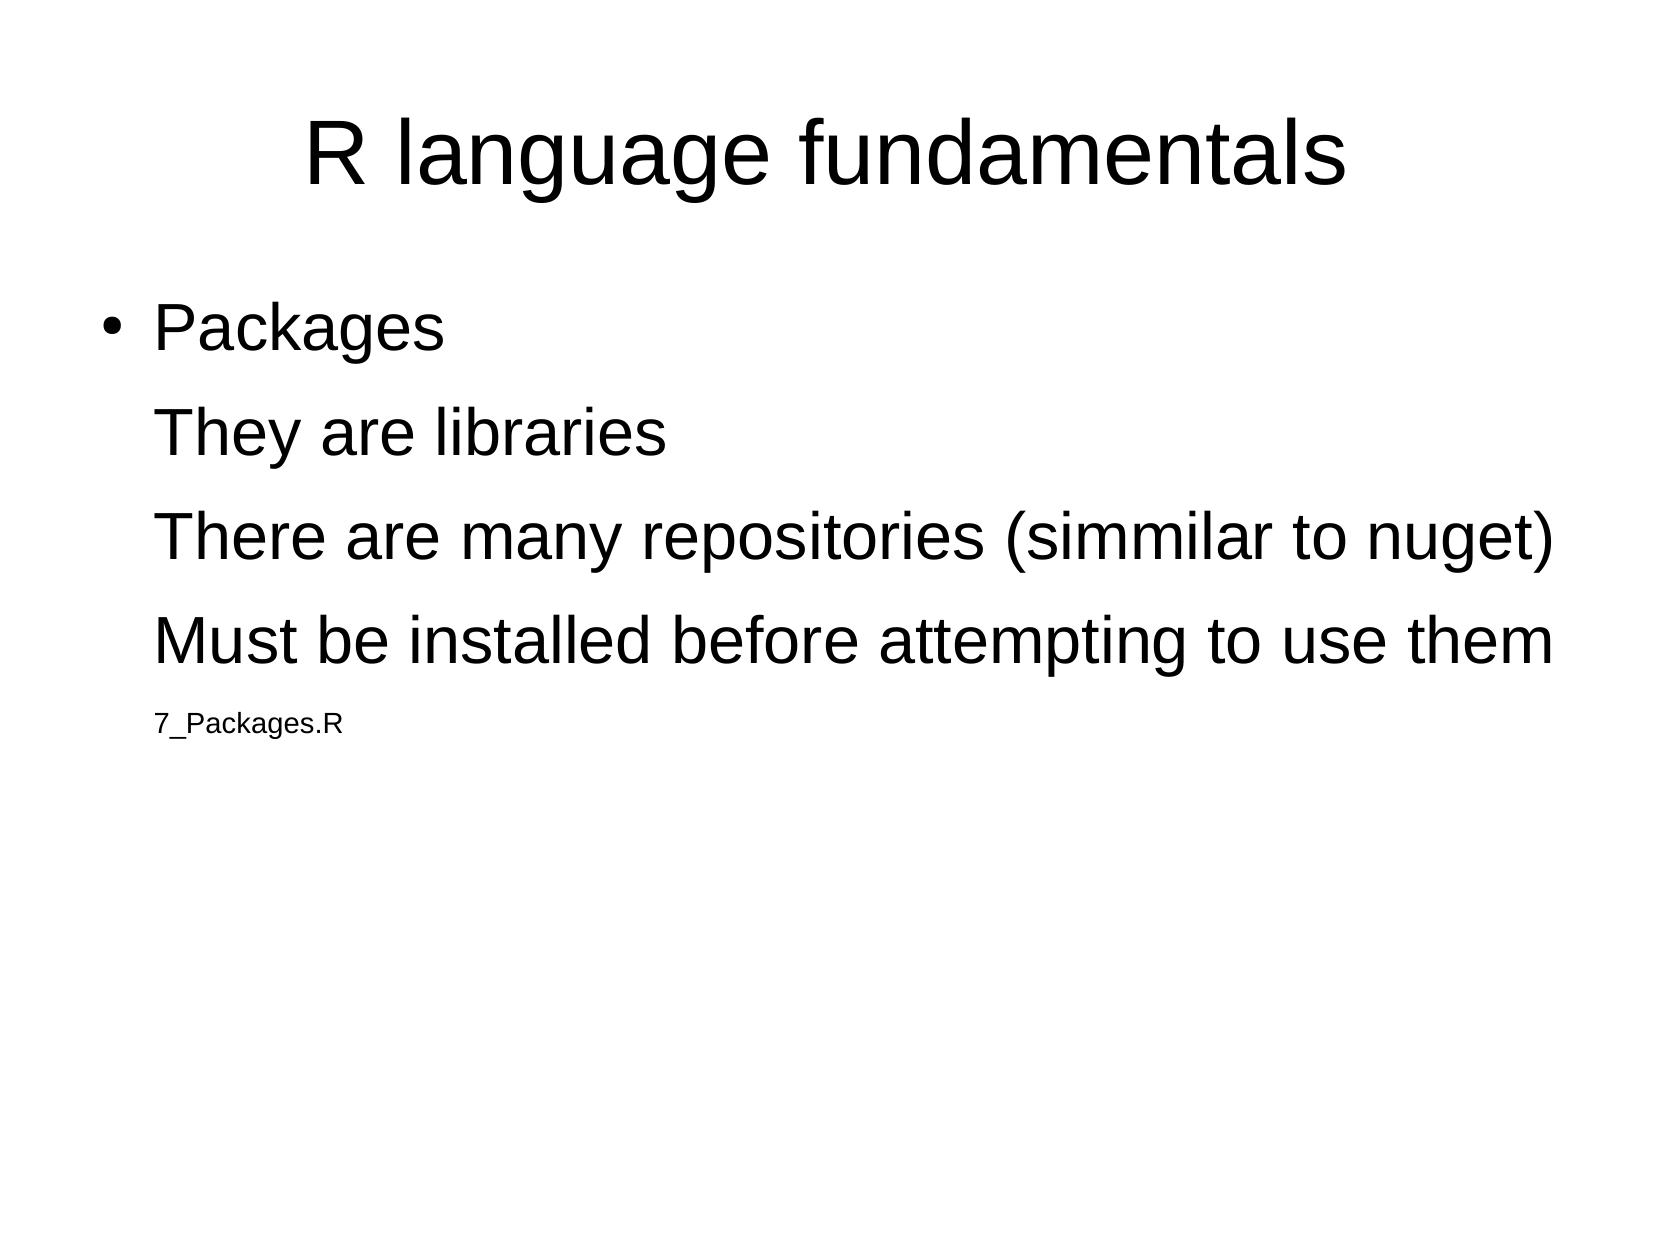

# R language fundamentals
Packages
They are libraries
There are many repositories (simmilar to nuget)
Must be installed before attempting to use them
7_Packages.R